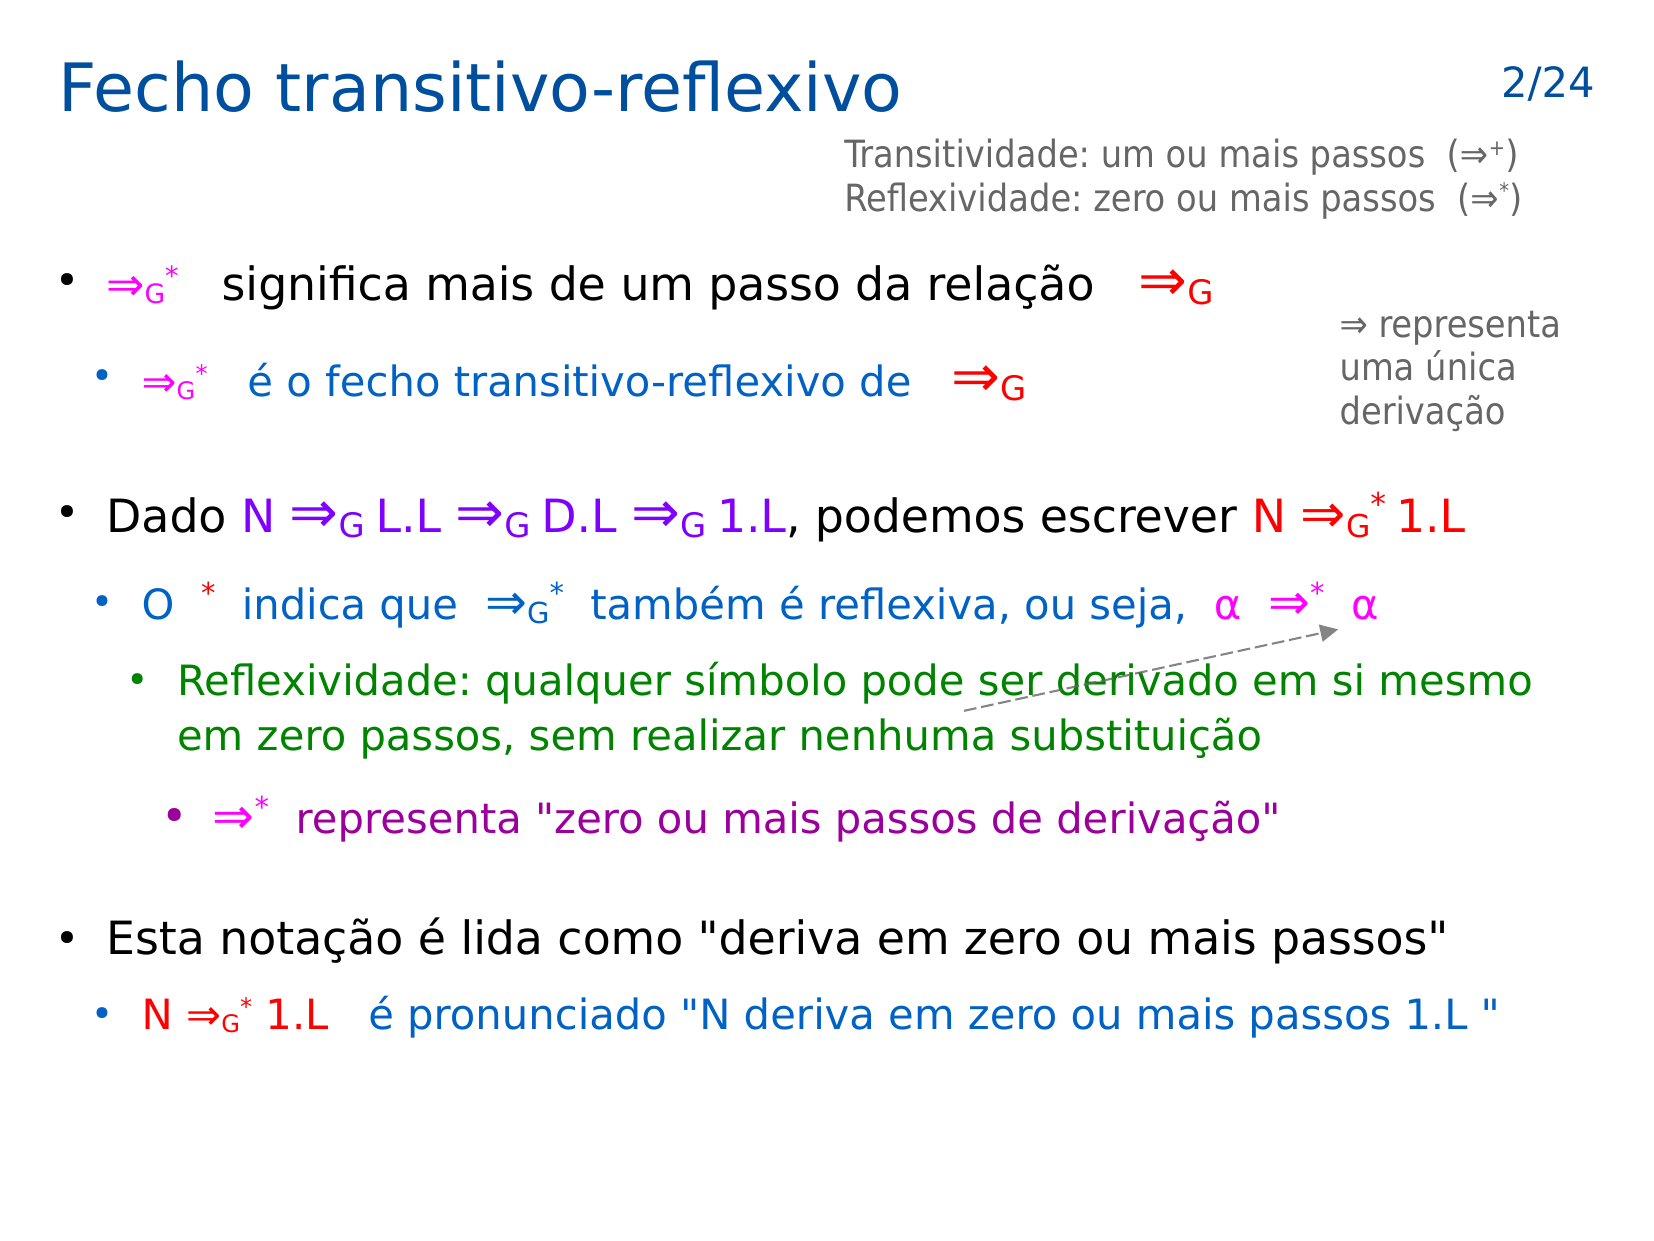

# Fecho transitivo-reflexivo
2
Transitividade: um ou mais passos (⇒+)
Reflexividade: zero ou mais passos (⇒*)
⇒G* significa mais de um passo da relação ⇒G
⇒G* é o fecho transitivo-reflexivo de ⇒G
Dado N ⇒G L.L ⇒G D.L ⇒G 1.L, podemos escrever N ⇒G* 1.L
O * indica que ⇒G* também é reflexiva, ou seja, α ⇒* α
Reflexividade: qualquer símbolo pode ser derivado em si mesmo em zero passos, sem realizar nenhuma substituição
⇒* representa "zero ou mais passos de derivação"
Esta notação é lida como "deriva em zero ou mais passos"
N ⇒G* 1.L é pronunciado "N deriva em zero ou mais passos 1.L "
⇒ representa uma única derivação